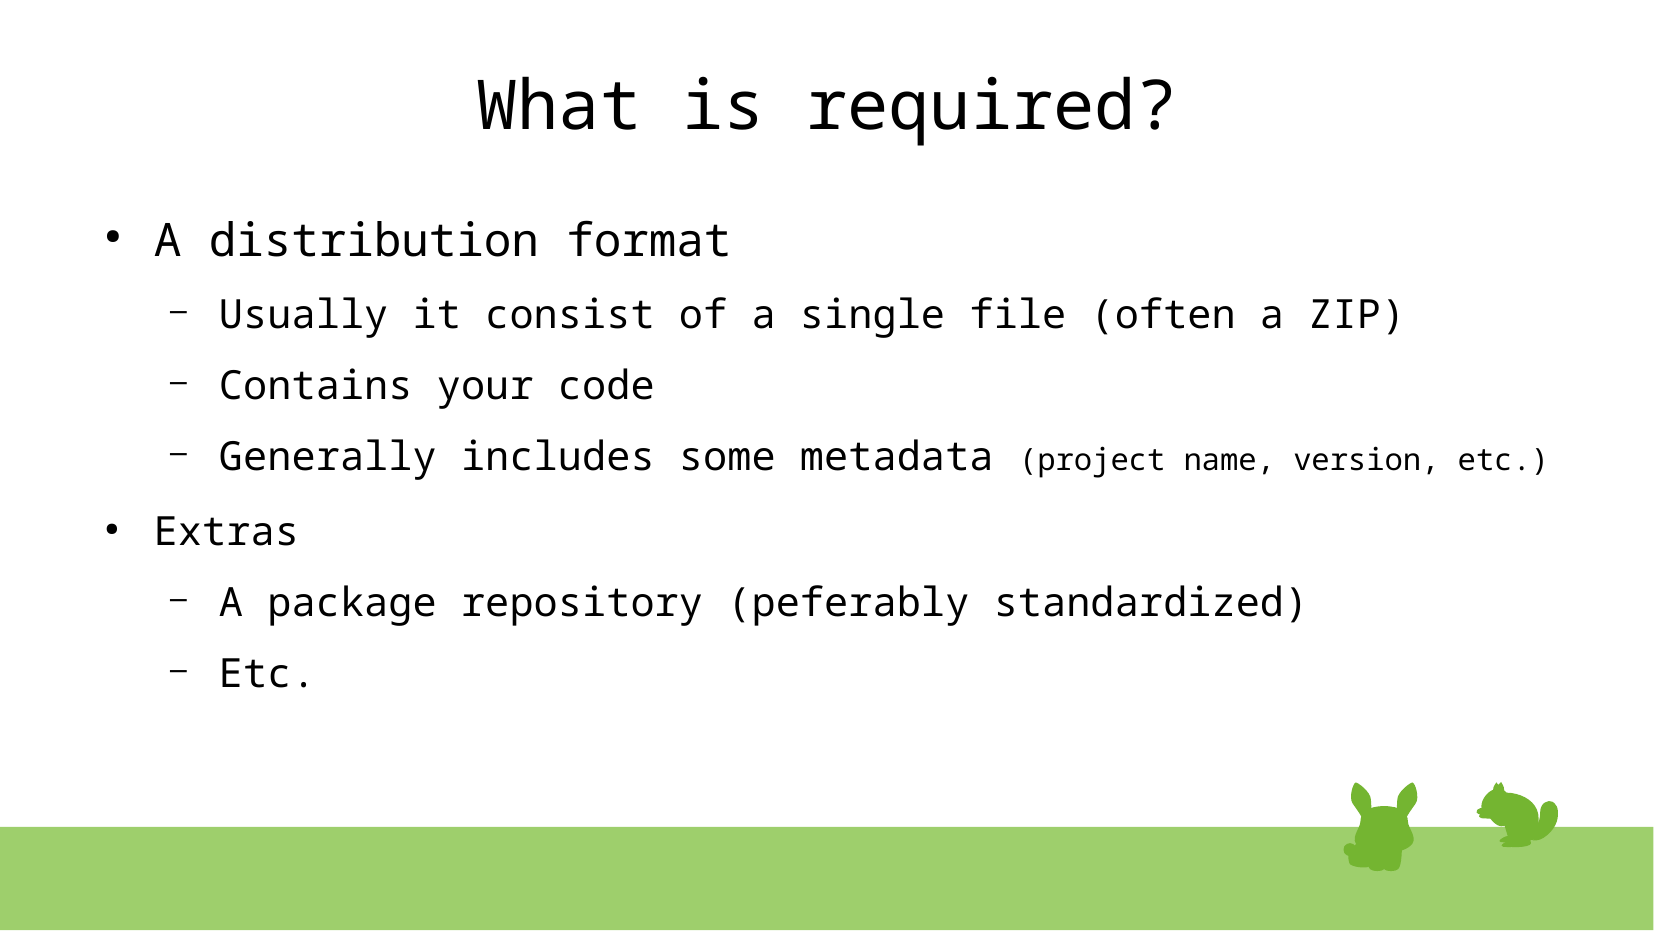

# What is required?
A distribution format
Usually it consist of a single file (often a ZIP)
Contains your code
Generally includes some metadata (project name, version, etc.)
Extras
A package repository (peferably standardized)
Etc.